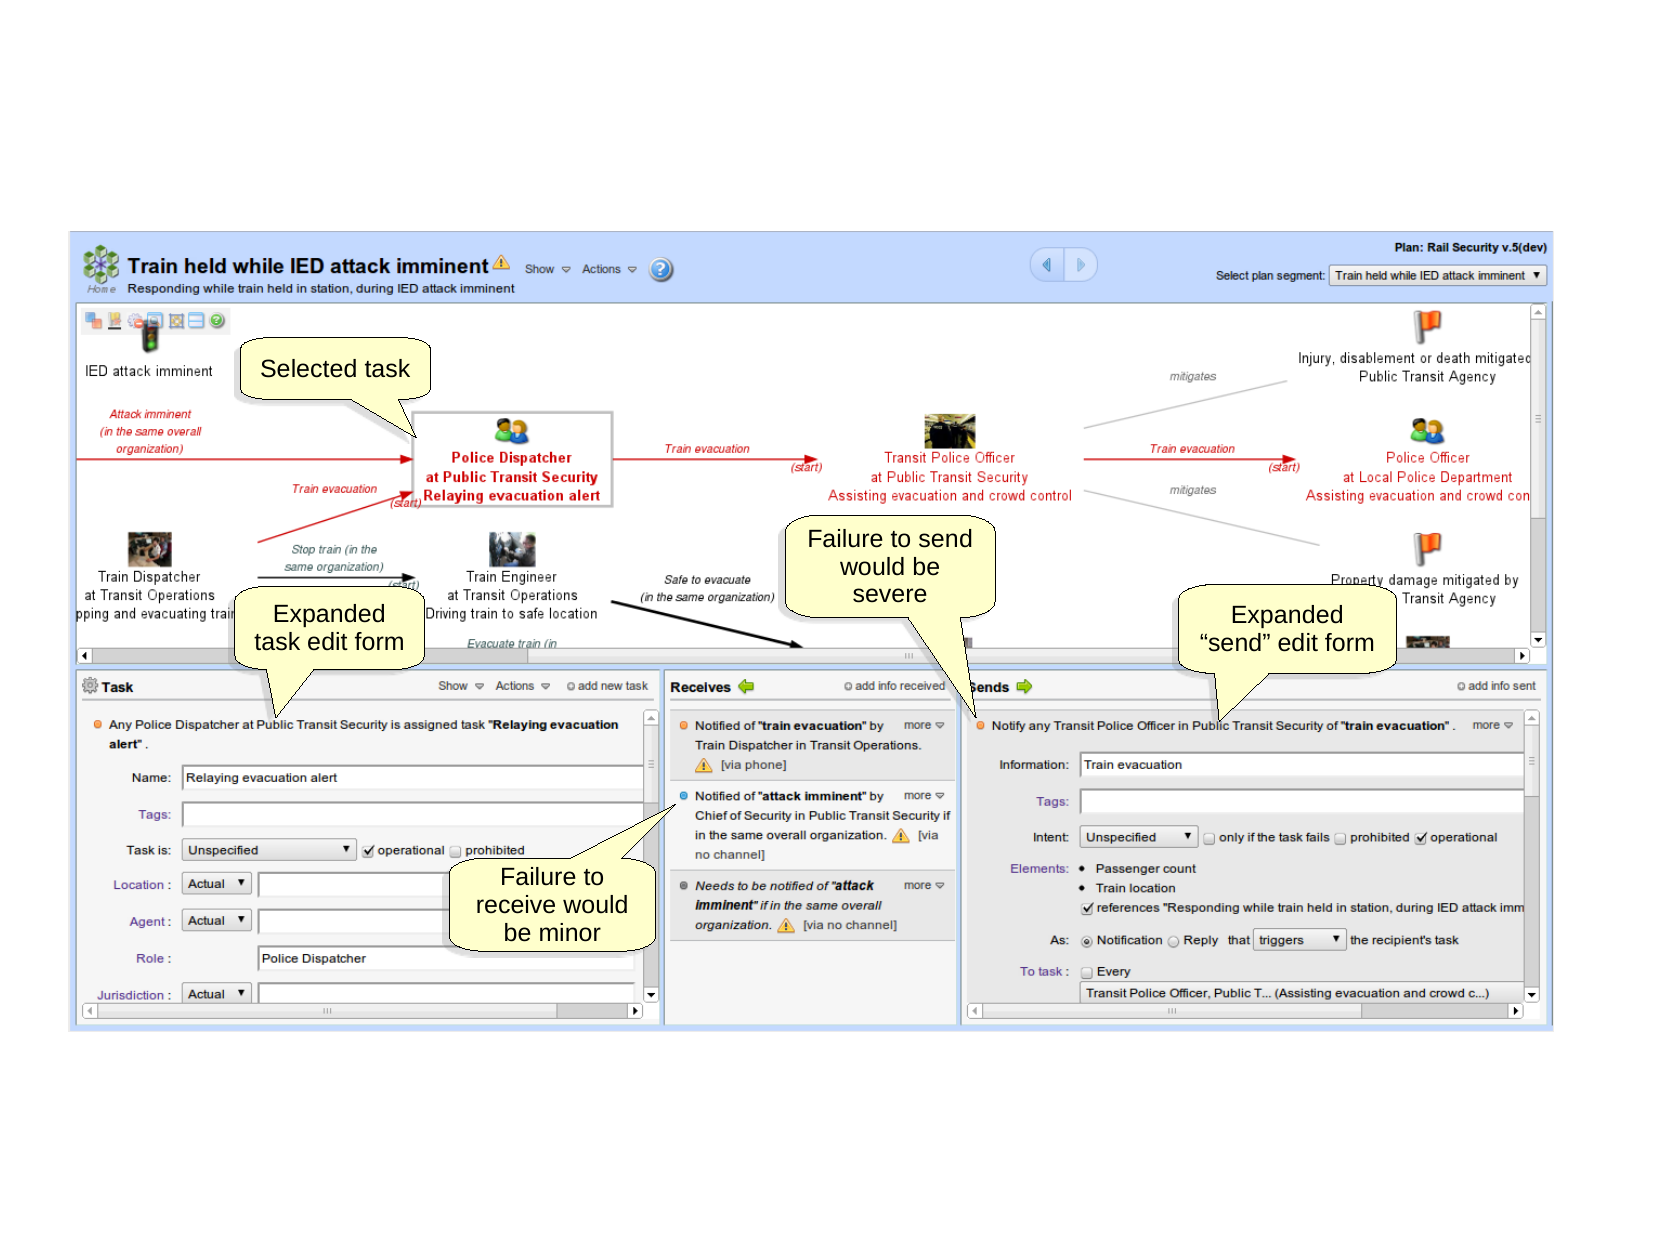

Selected task
Failure to send would be severe
Expanded “send” edit form
Expanded task edit form
Failure to receive would be minor